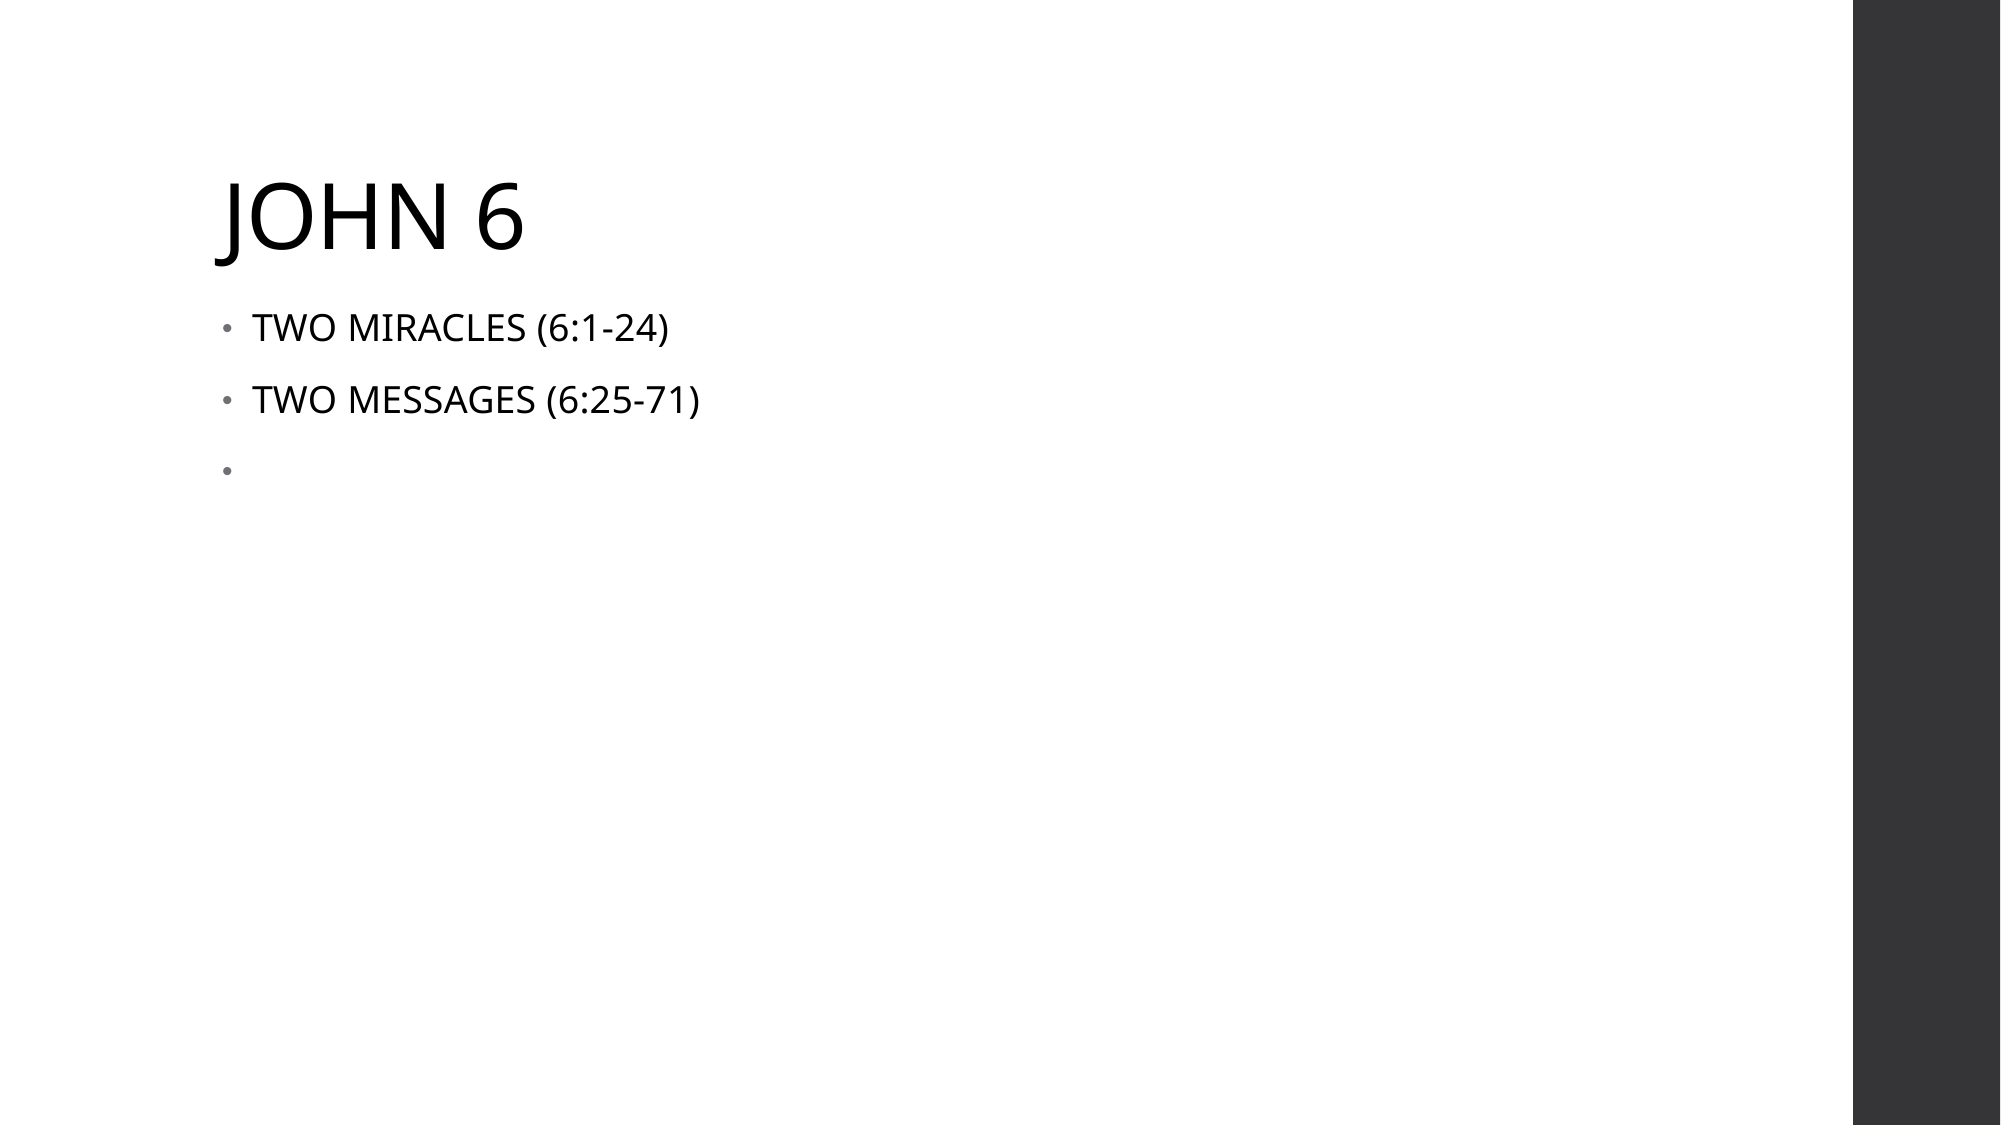

# JOHN 6
TWO MIRACLES (6:1-24)
TWO MESSAGES (6:25-71)